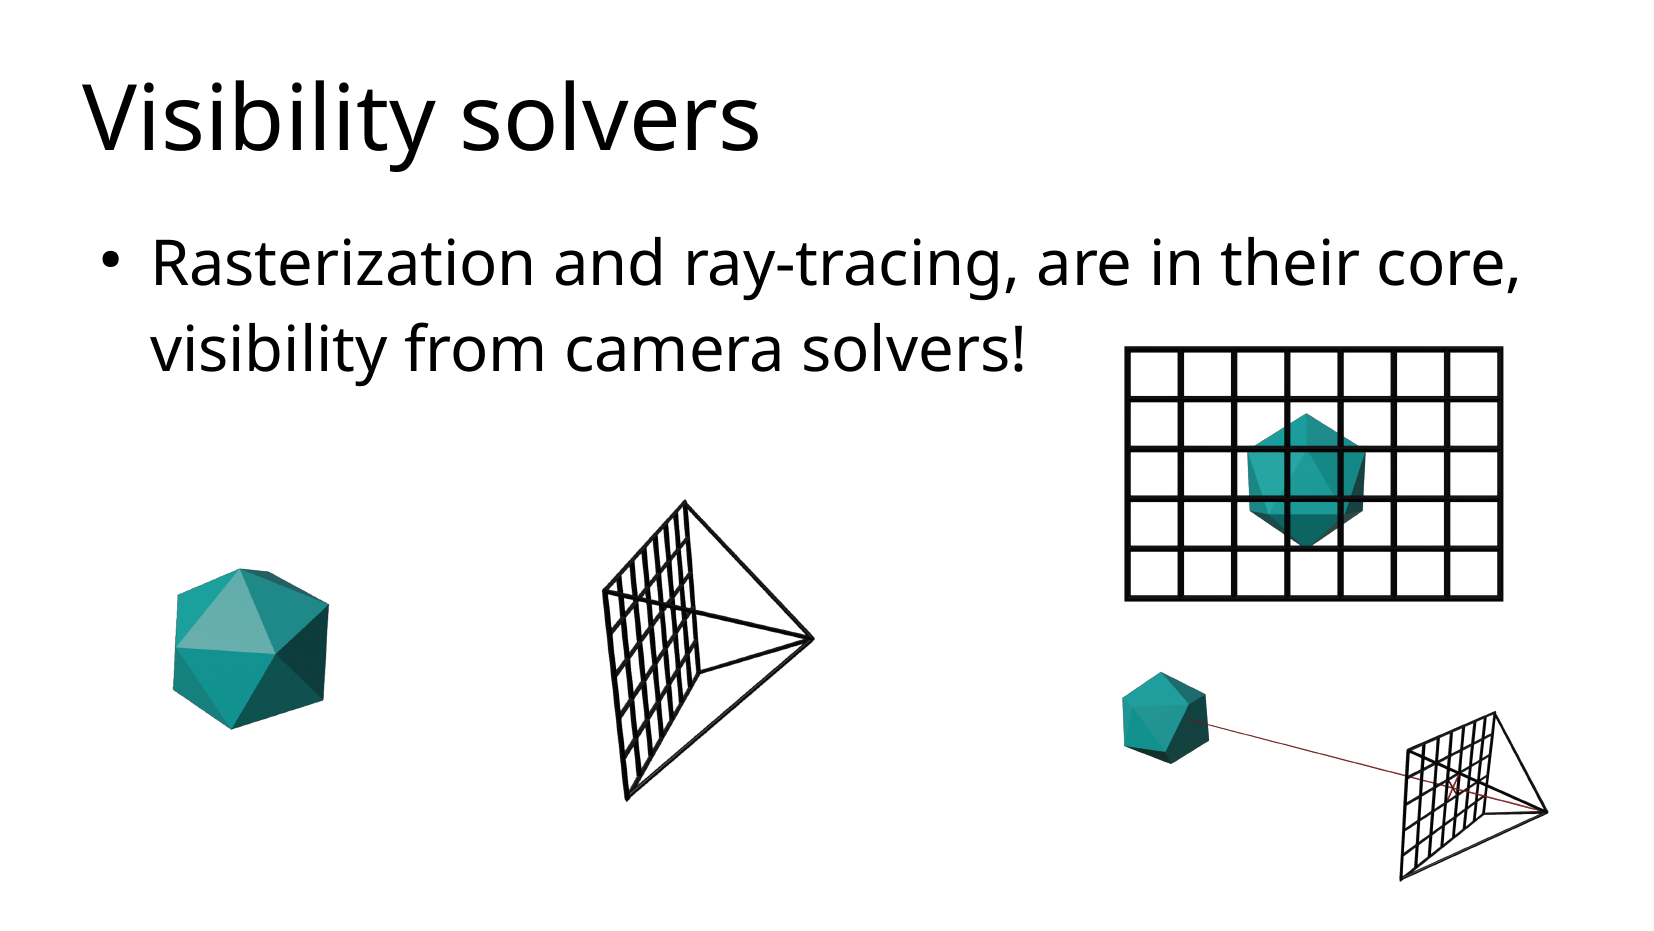

# Visibility solvers
Rasterization and ray-tracing, are in their core, visibility from camera solvers!